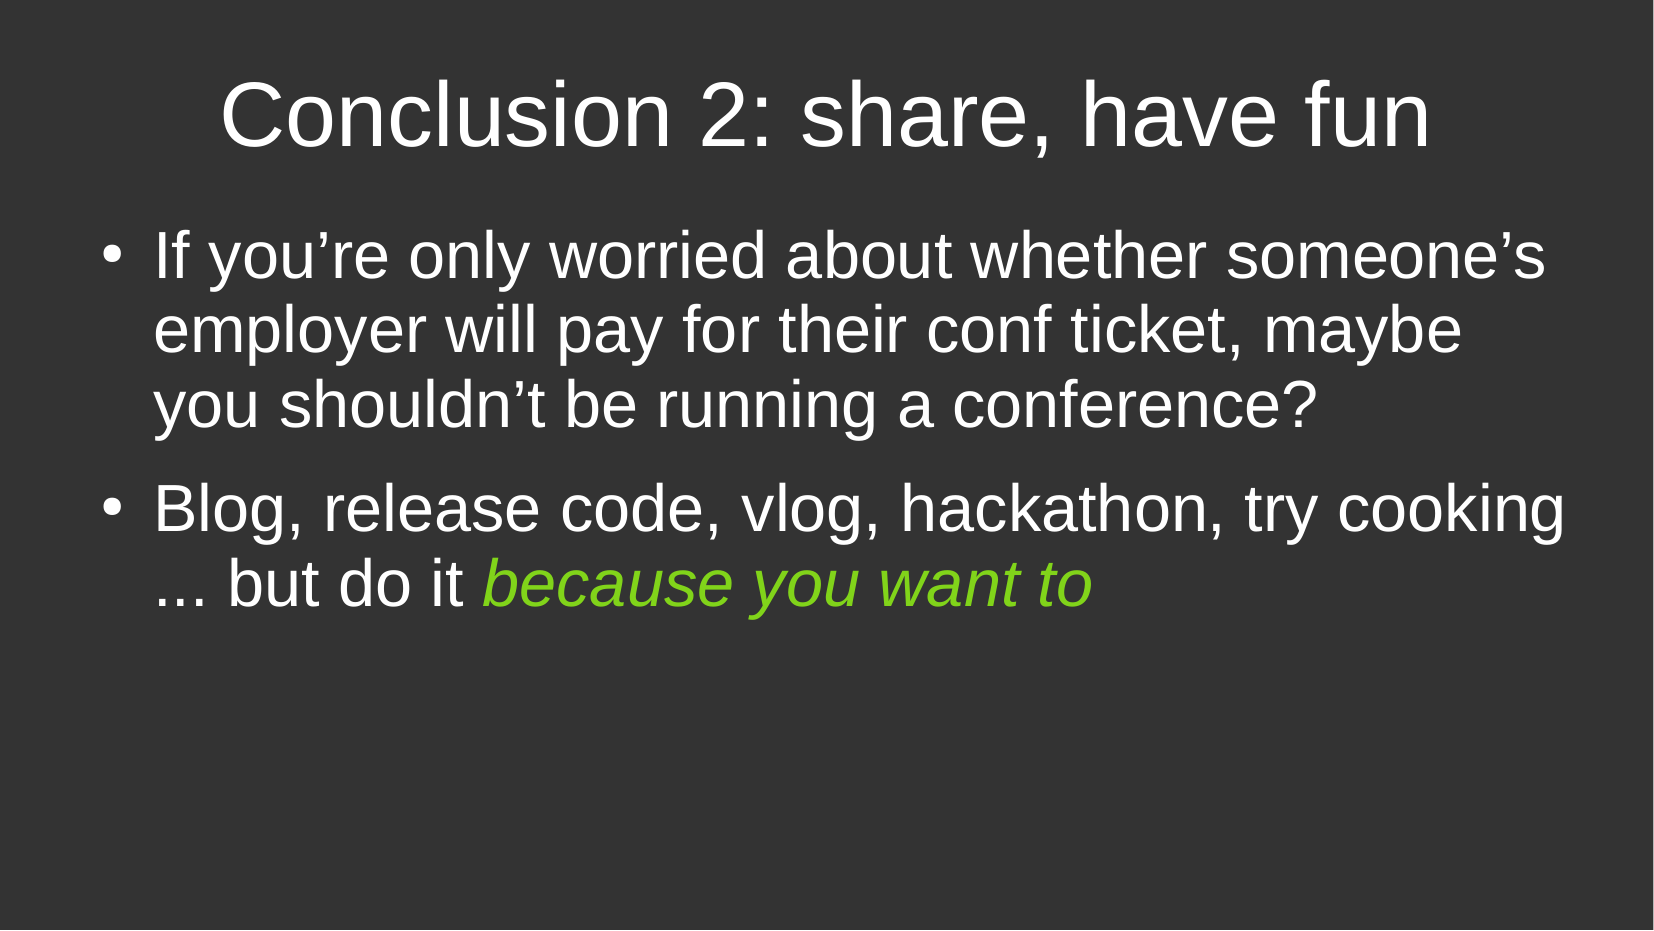

# Conclusion 2: share, have fun
If you’re only worried about whether someone’s employer will pay for their conf ticket, maybe you shouldn’t be running a conference?
Blog, release code, vlog, hackathon, try cooking
... but do it because you want to